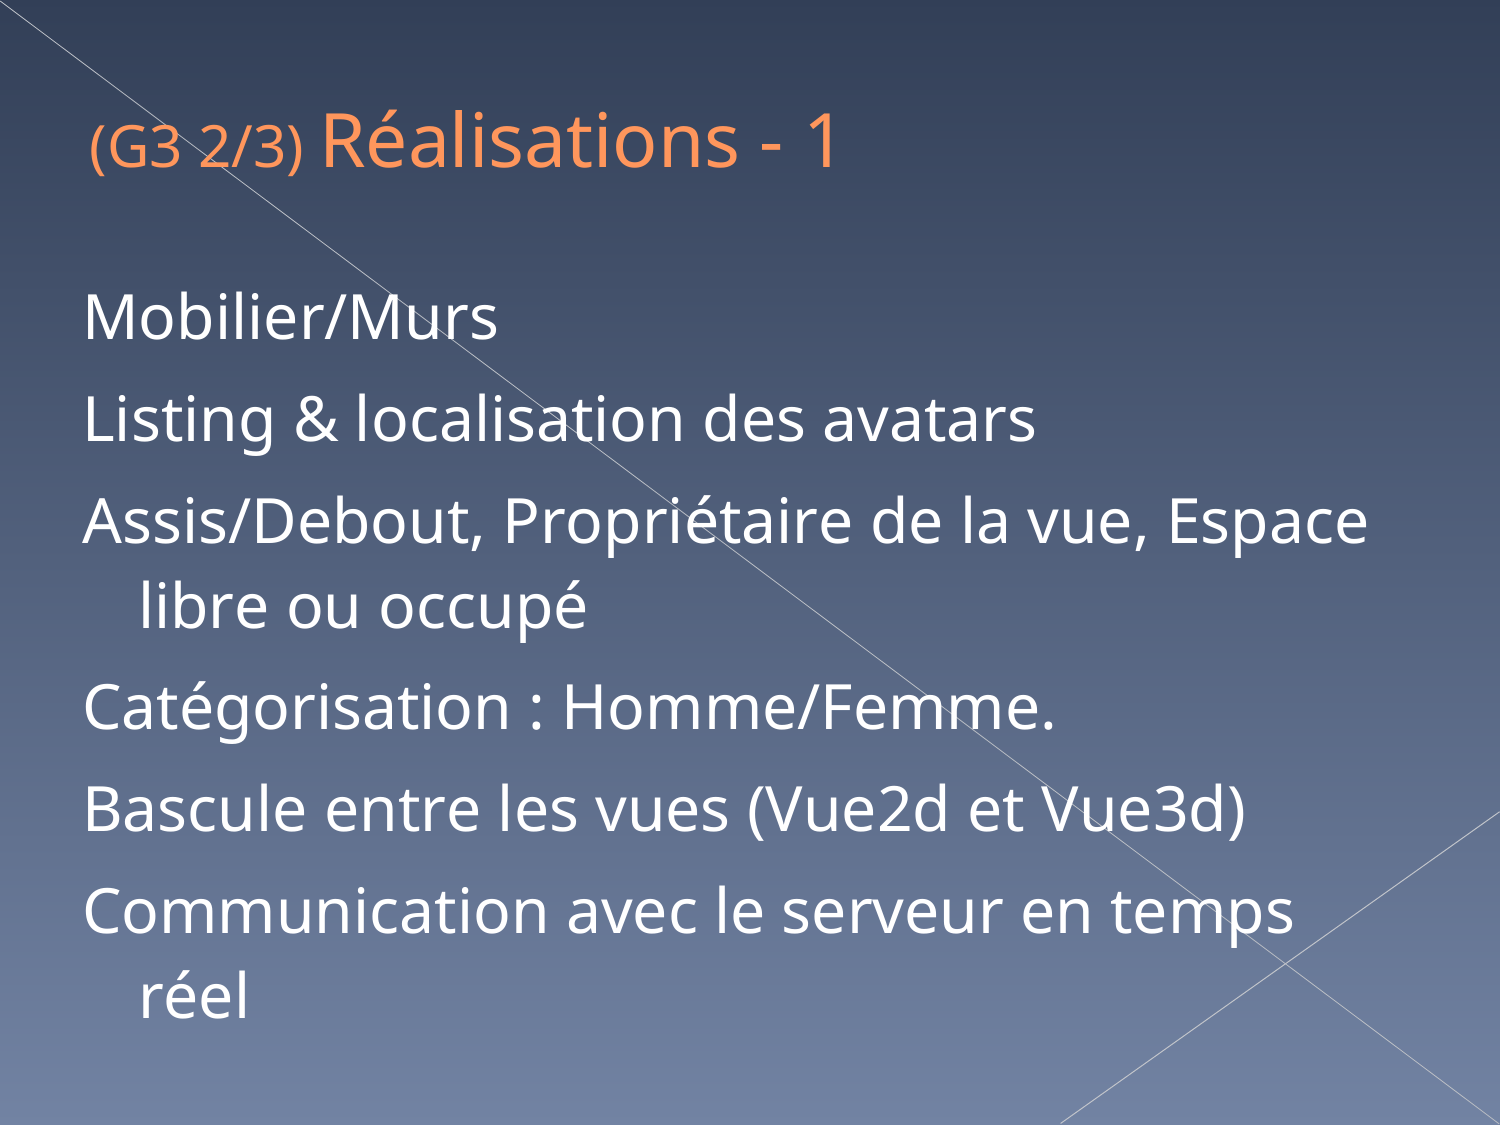

# (G3 2/3) Réalisations - 1
Mobilier/Murs
Listing & localisation des avatars
Assis/Debout, Propriétaire de la vue, Espace libre ou occupé
Catégorisation : Homme/Femme.
Bascule entre les vues (Vue2d et Vue3d)
Communication avec le serveur en temps réel